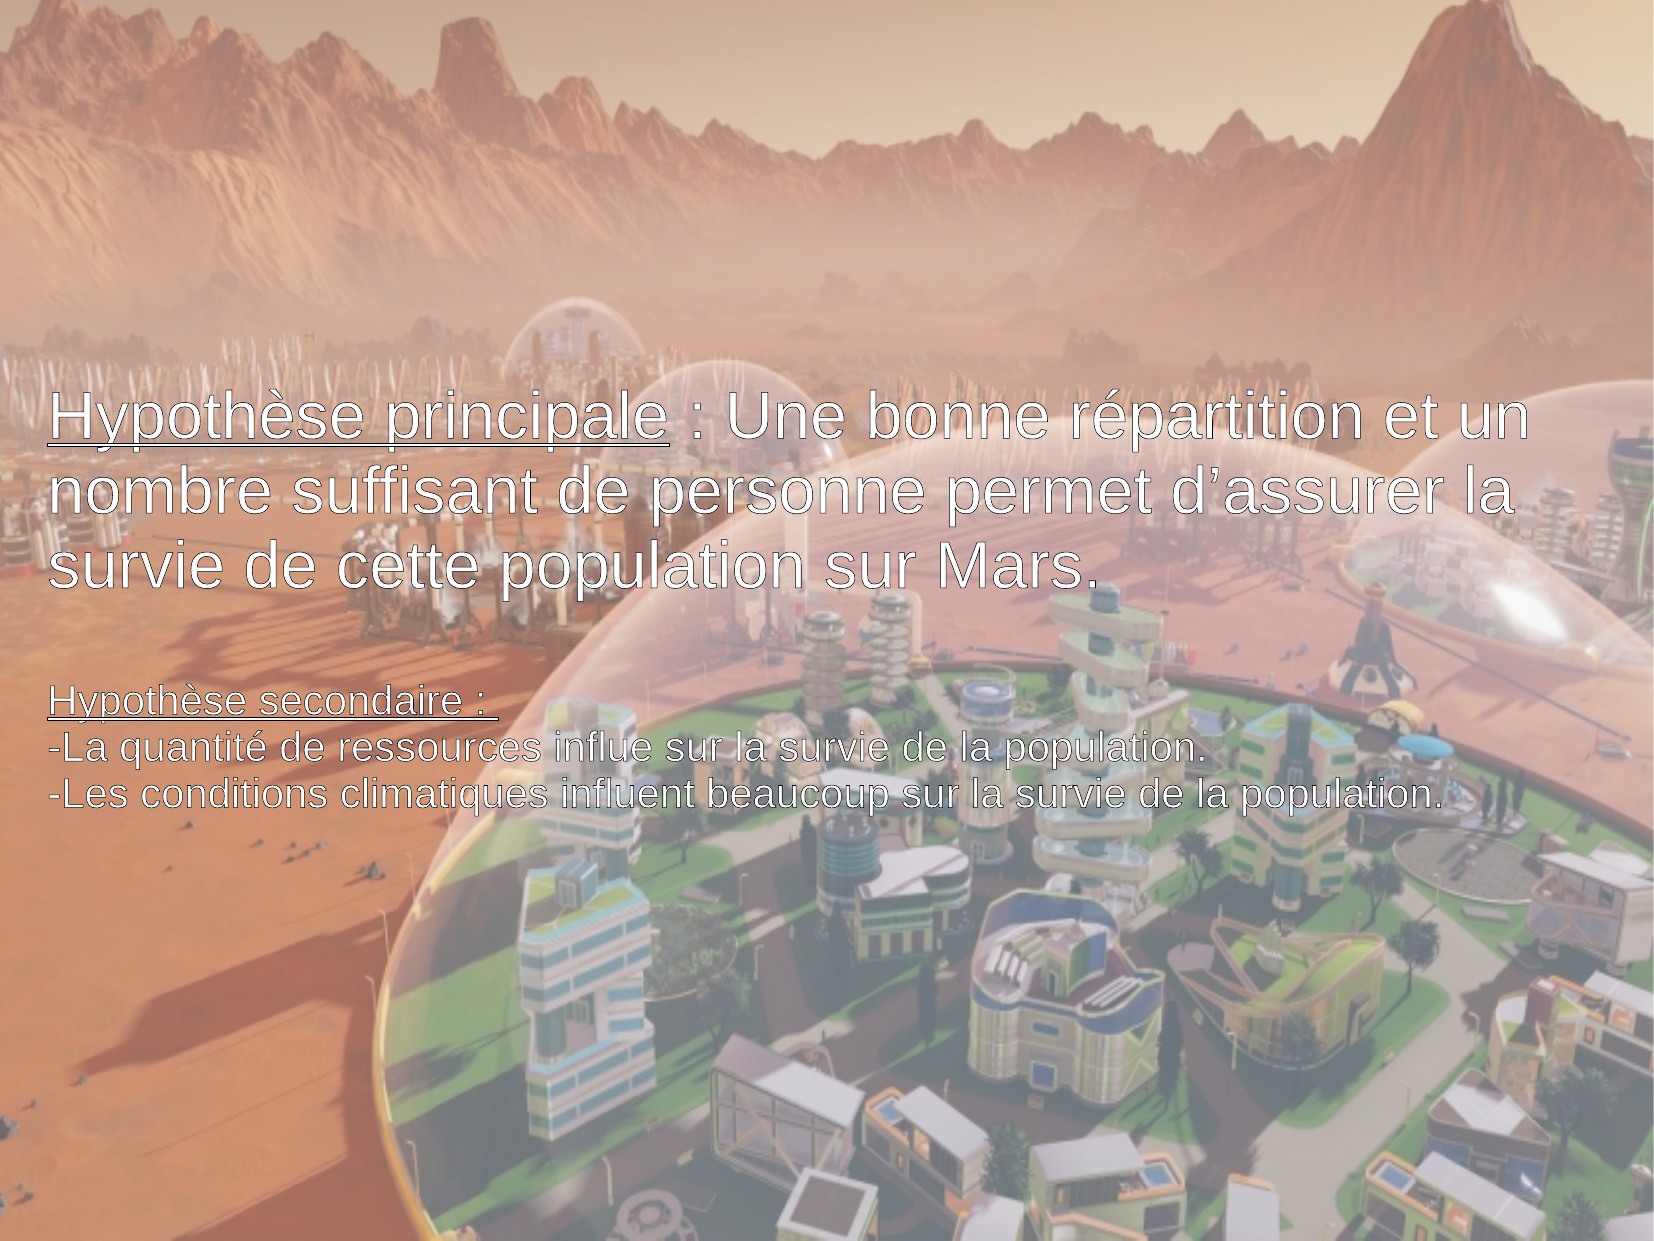

# Hypothèse principale : Une bonne répartition et un nombre suffisant de personne permet d’assurer la survie de cette population sur Mars.
Hypothèse secondaire :
-La quantité de ressources influe sur la survie de la population.
-Les conditions climatiques influent beaucoup sur la survie de la population.